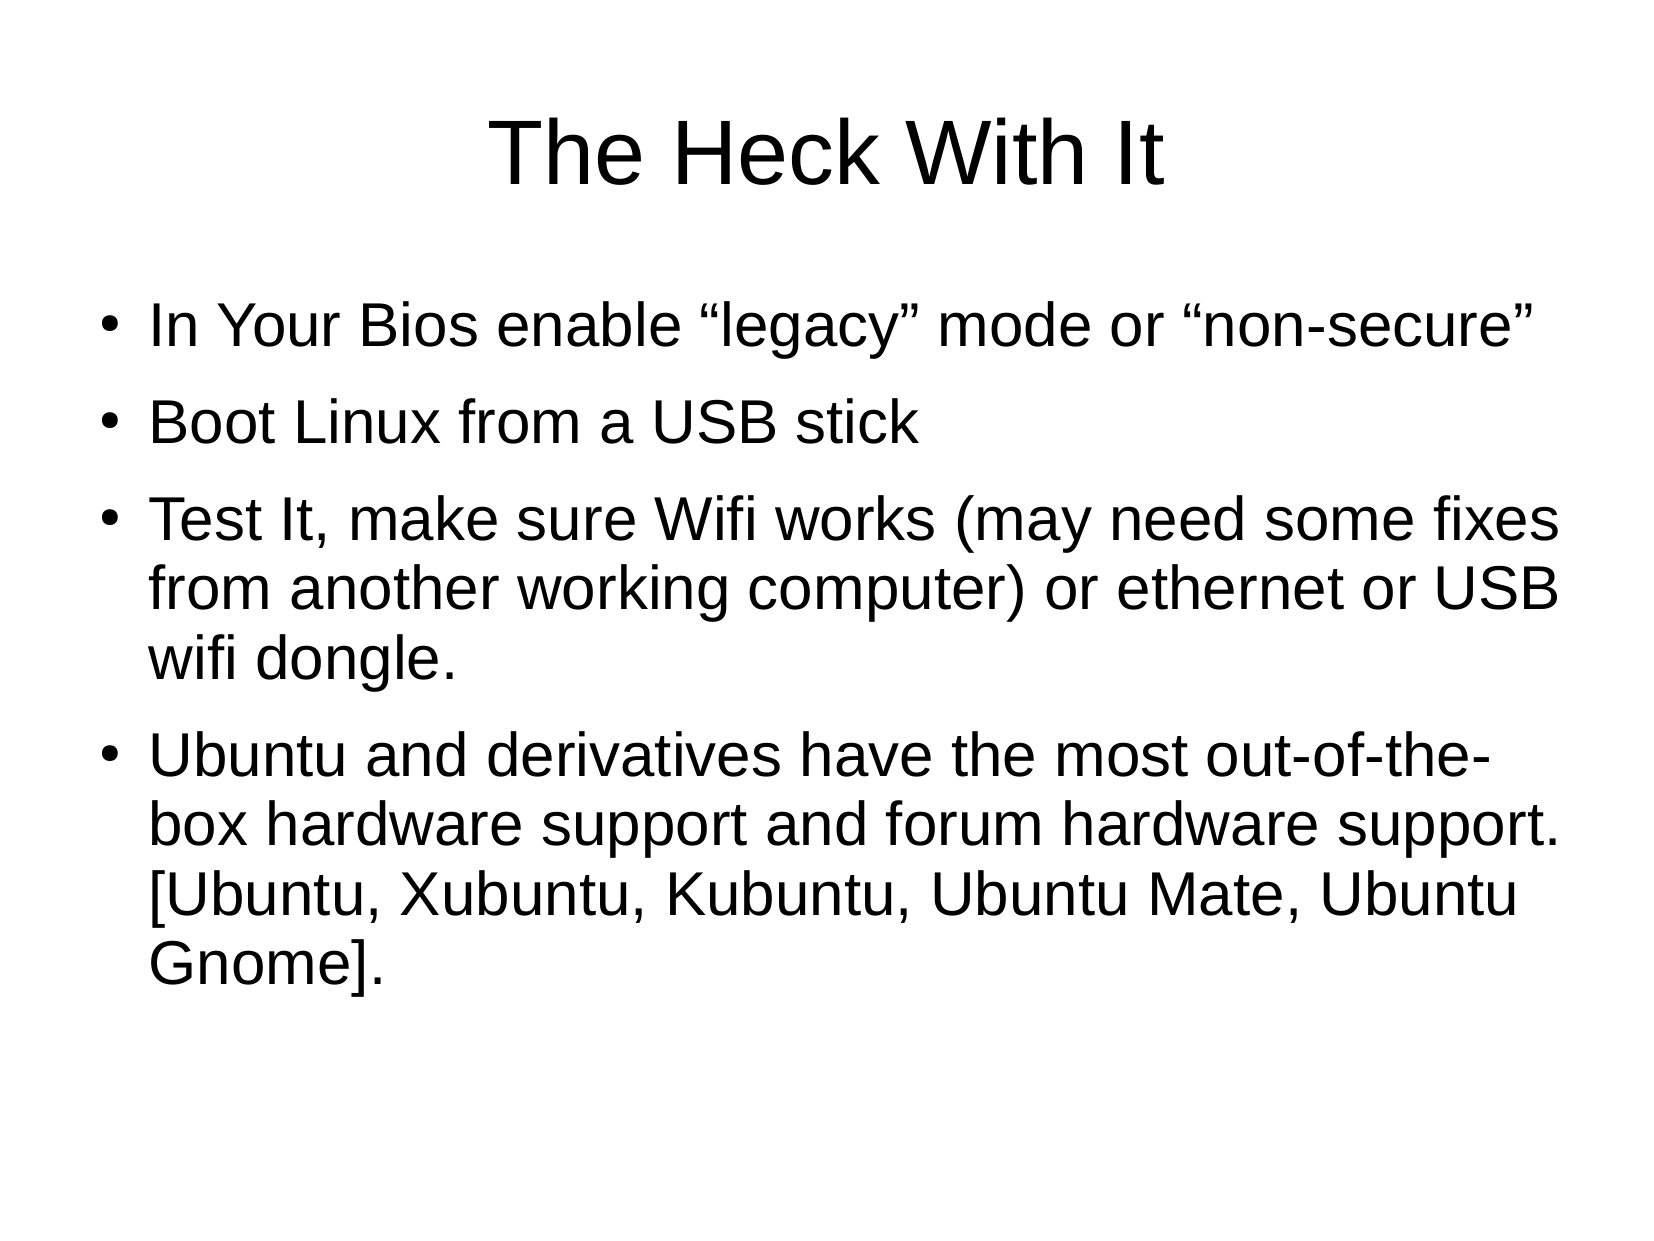

# The Heck With It
In Your Bios enable “legacy” mode or “non-secure”
Boot Linux from a USB stick
Test It, make sure Wifi works (may need some fixes from another working computer) or ethernet or USB wifi dongle.
Ubuntu and derivatives have the most out-of-the-box hardware support and forum hardware support. [Ubuntu, Xubuntu, Kubuntu, Ubuntu Mate, Ubuntu Gnome].